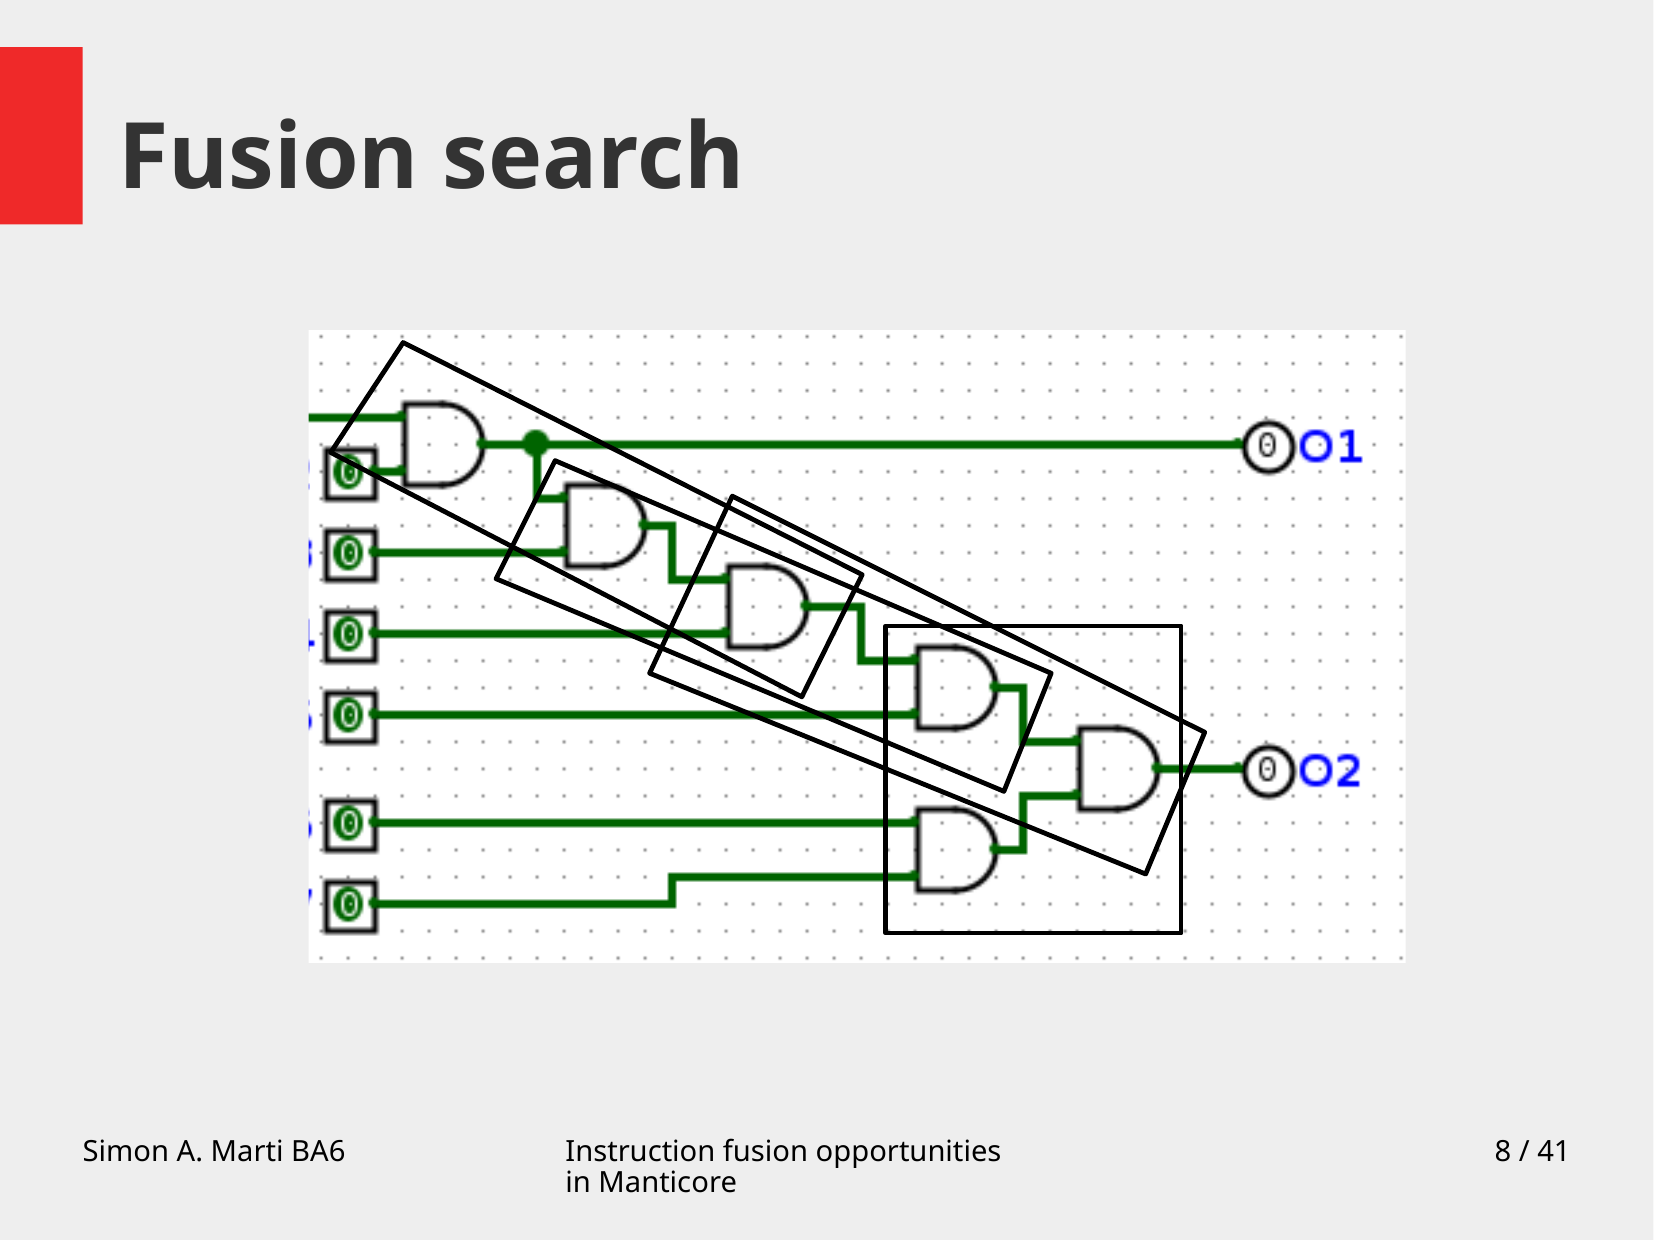

# Fusion search
Simon A. Marti BA6
Instruction fusion opportunities in Manticore
8